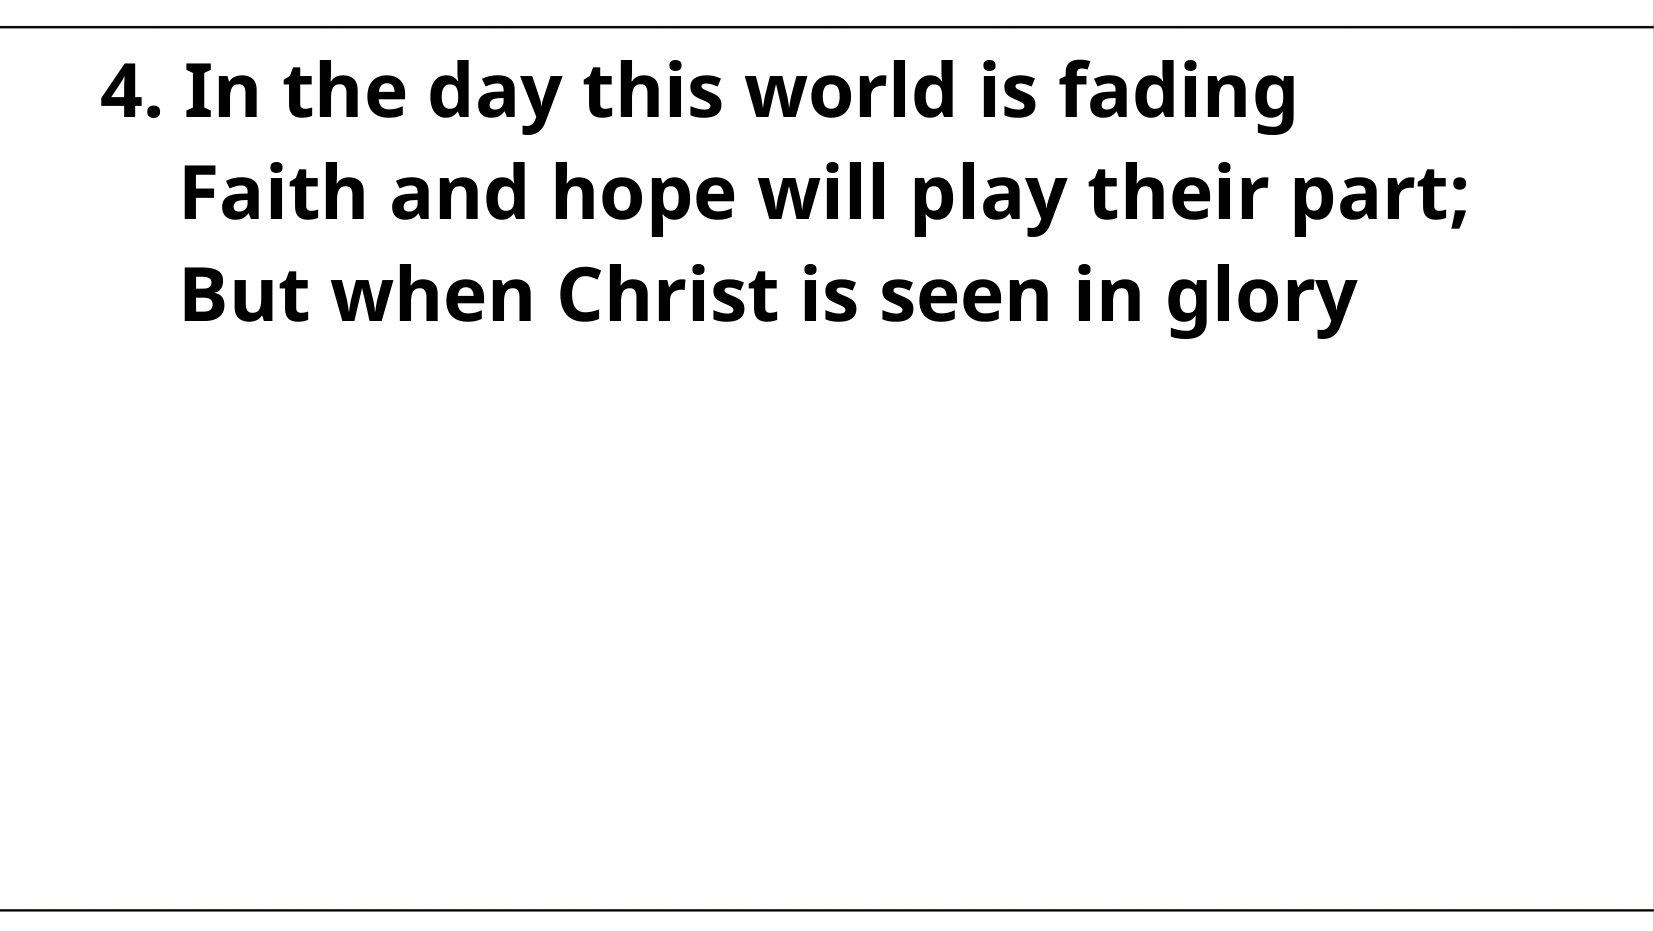

4. In the day this world is fading
 Faith and hope will play their part;
 But when Christ is seen in glory